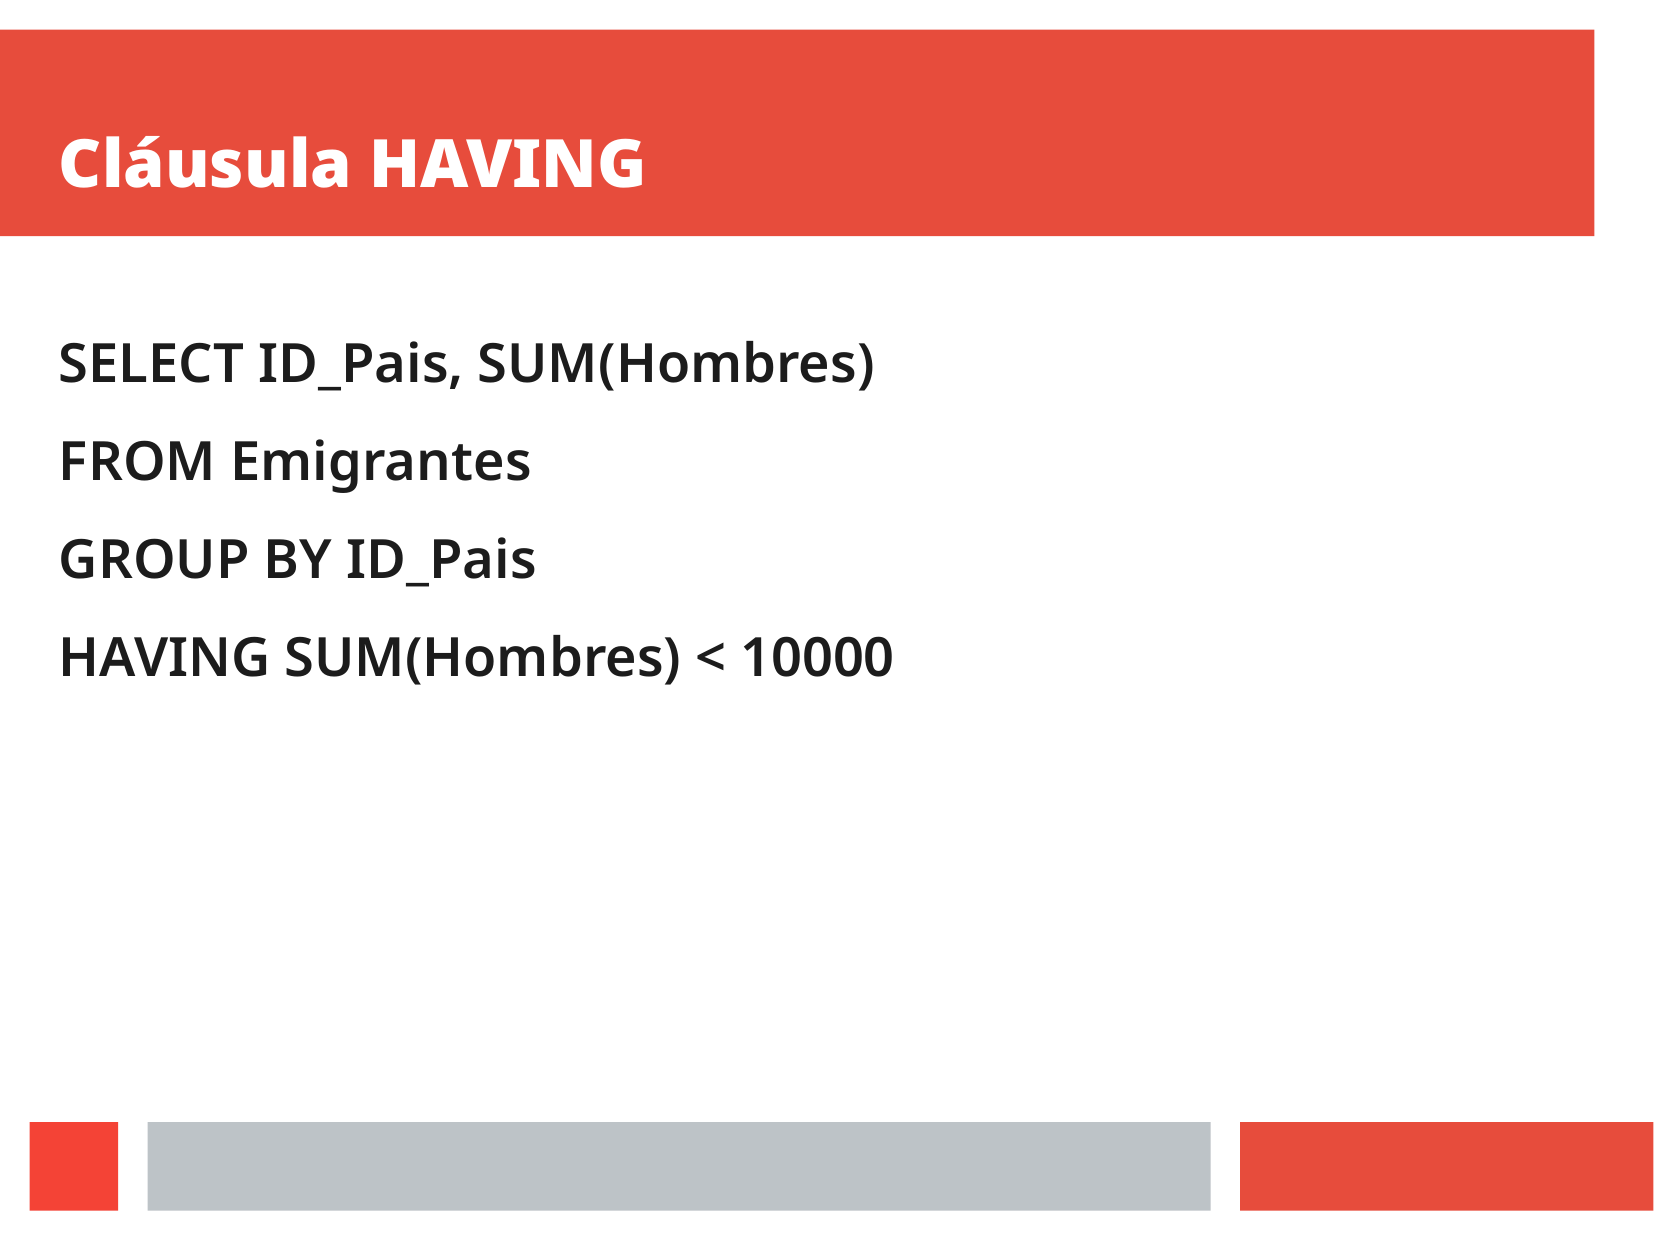

# Cláusula HAVING
SELECT ID_Pais, SUM(Hombres)
FROM Emigrantes
GROUP BY ID_Pais
HAVING SUM(Hombres) < 10000